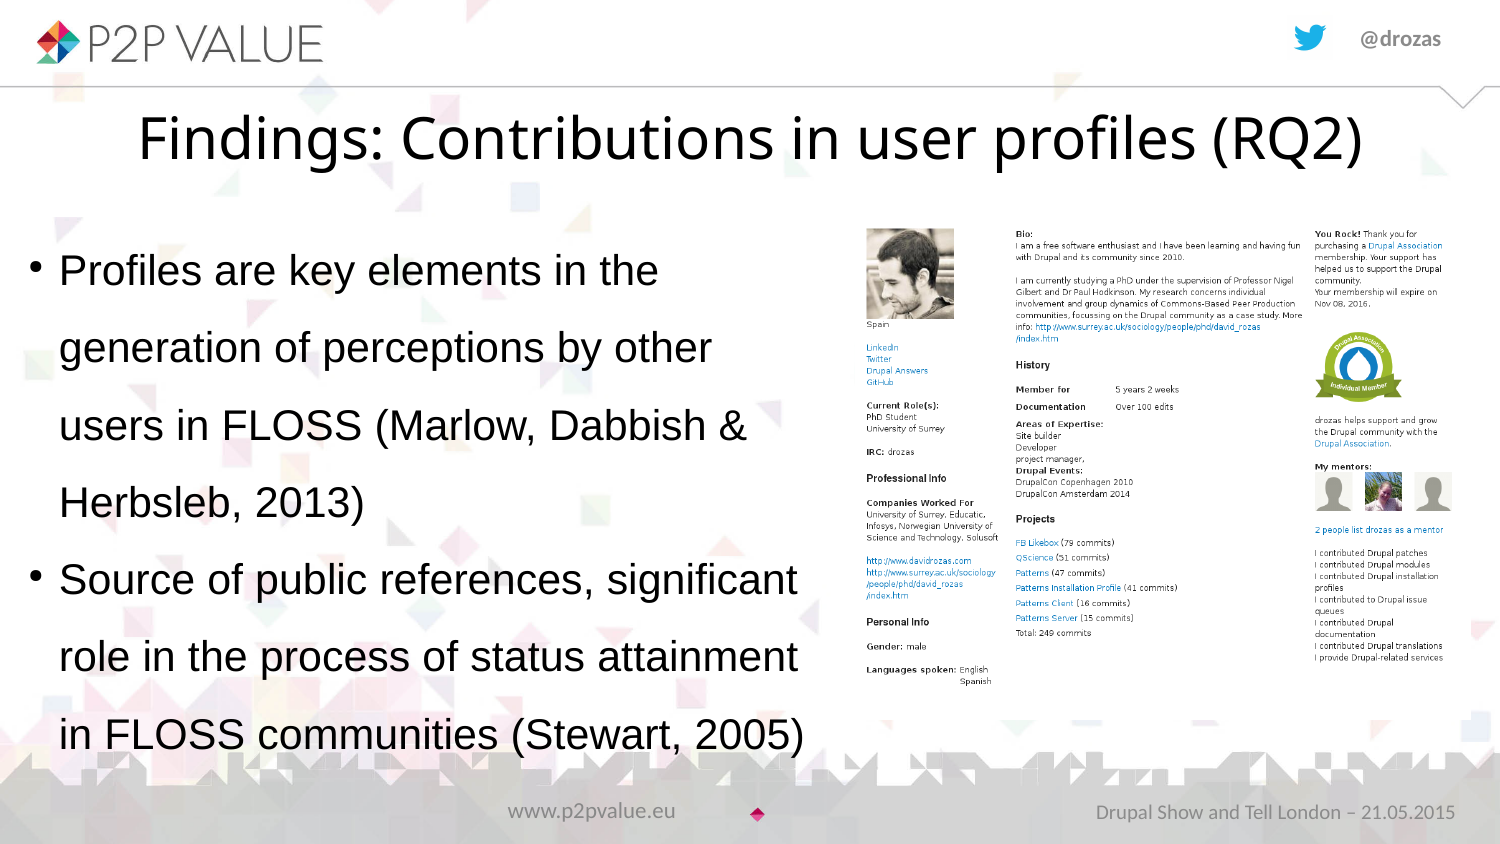

@drozas
# Findings: Contributions in user profiles (RQ2)
Profiles are key elements in the generation of perceptions by other users in FLOSS (Marlow, Dabbish & Herbsleb, 2013)
Source of public references, significant role in the process of status attainment in FLOSS communities (Stewart, 2005)
Drupal Show and Tell London – 21.05.2015
www.p2pvalue.eu